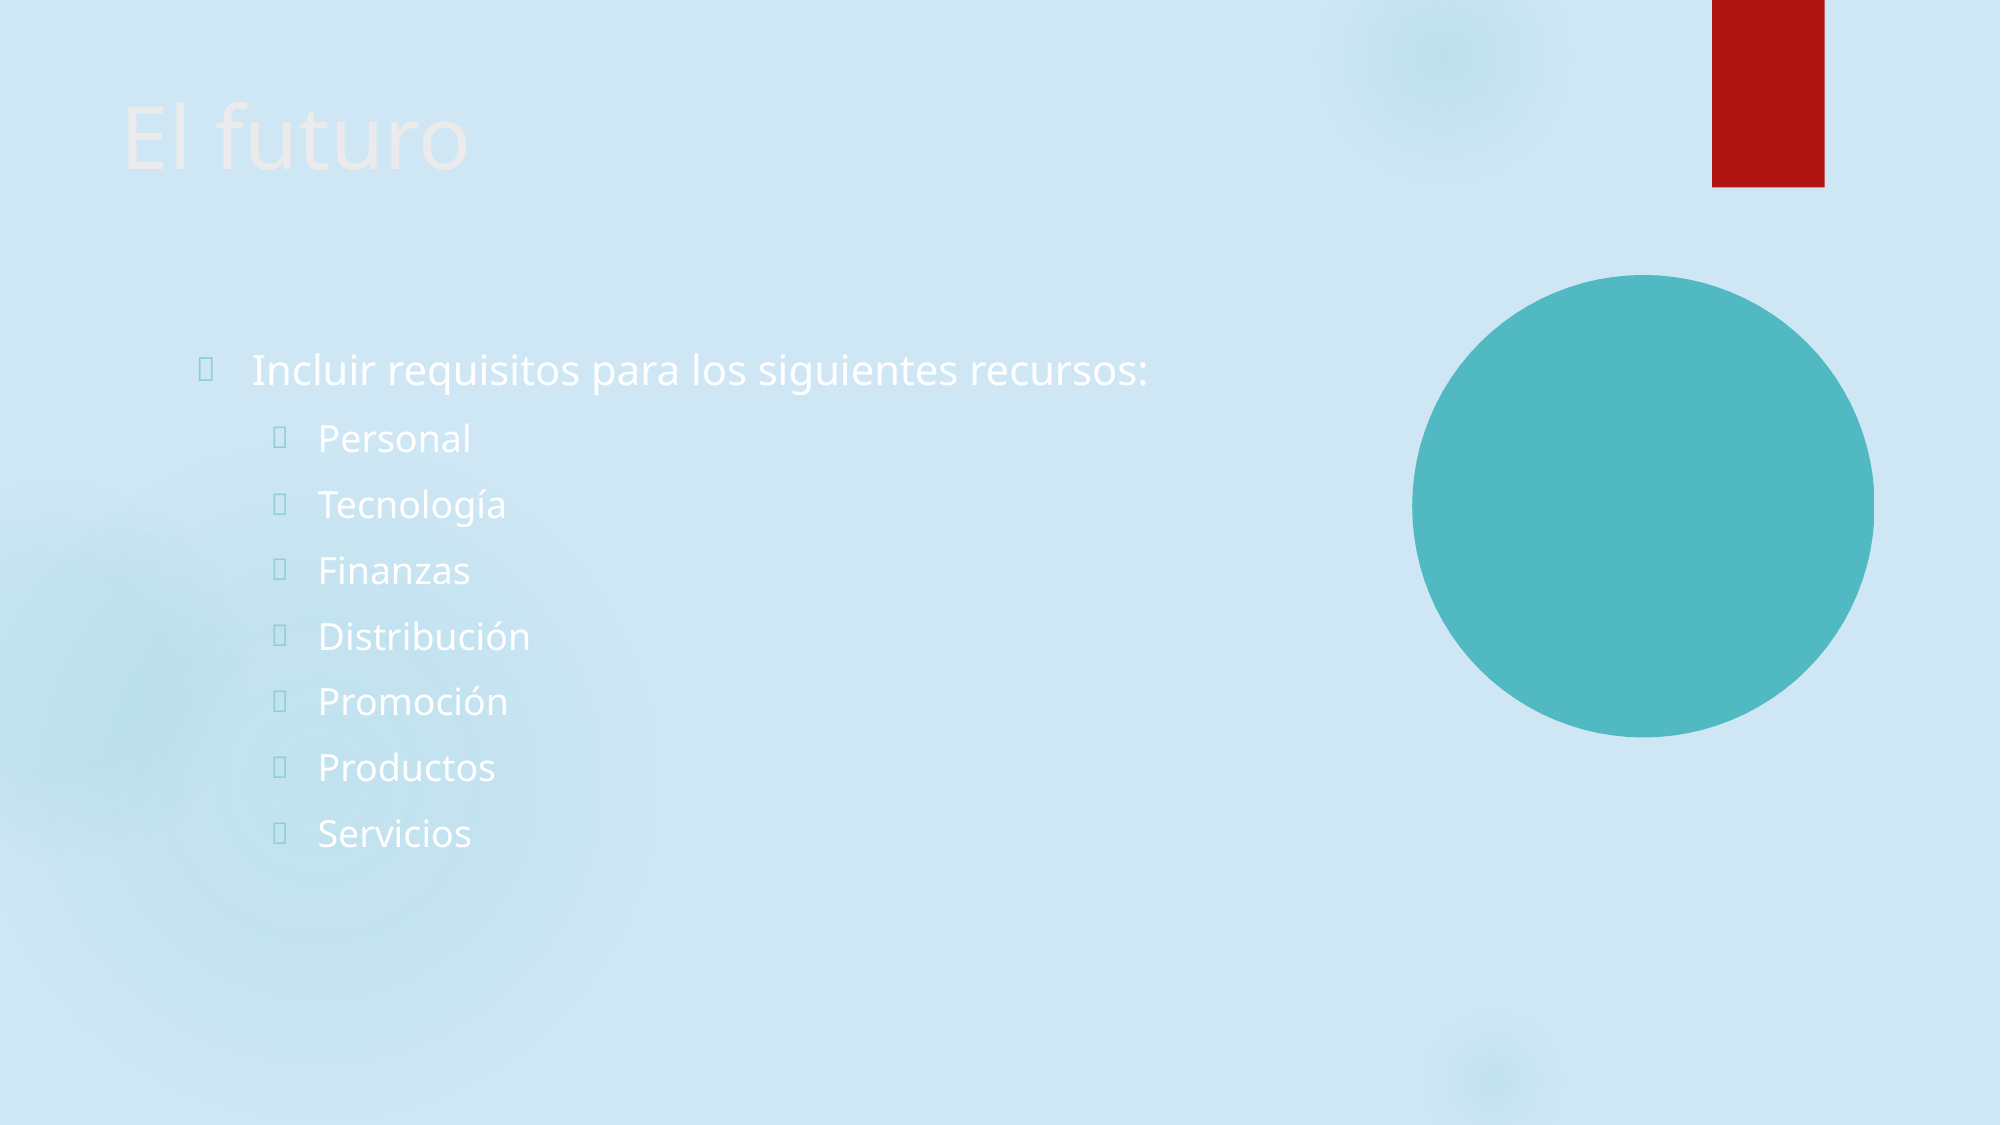

# El futuro
Incluir requisitos para los siguientes recursos:
Personal
Tecnología
Finanzas
Distribución
Promoción
Productos
Servicios